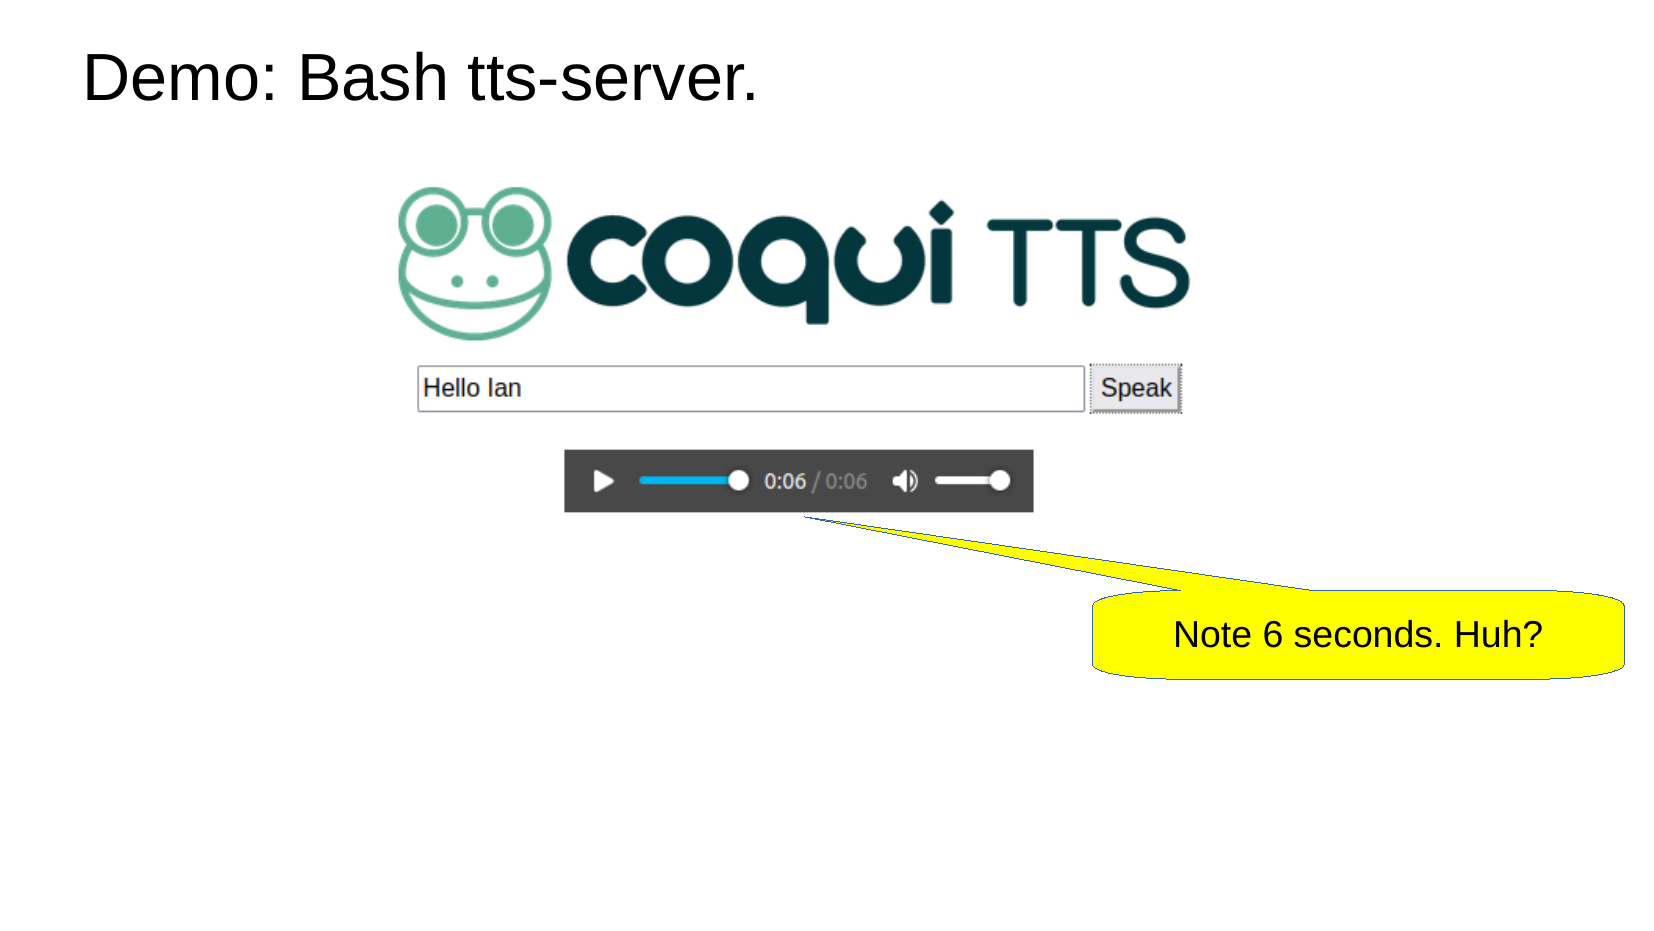

# Demo: Bash tts-server.
Note 6 seconds. Huh?